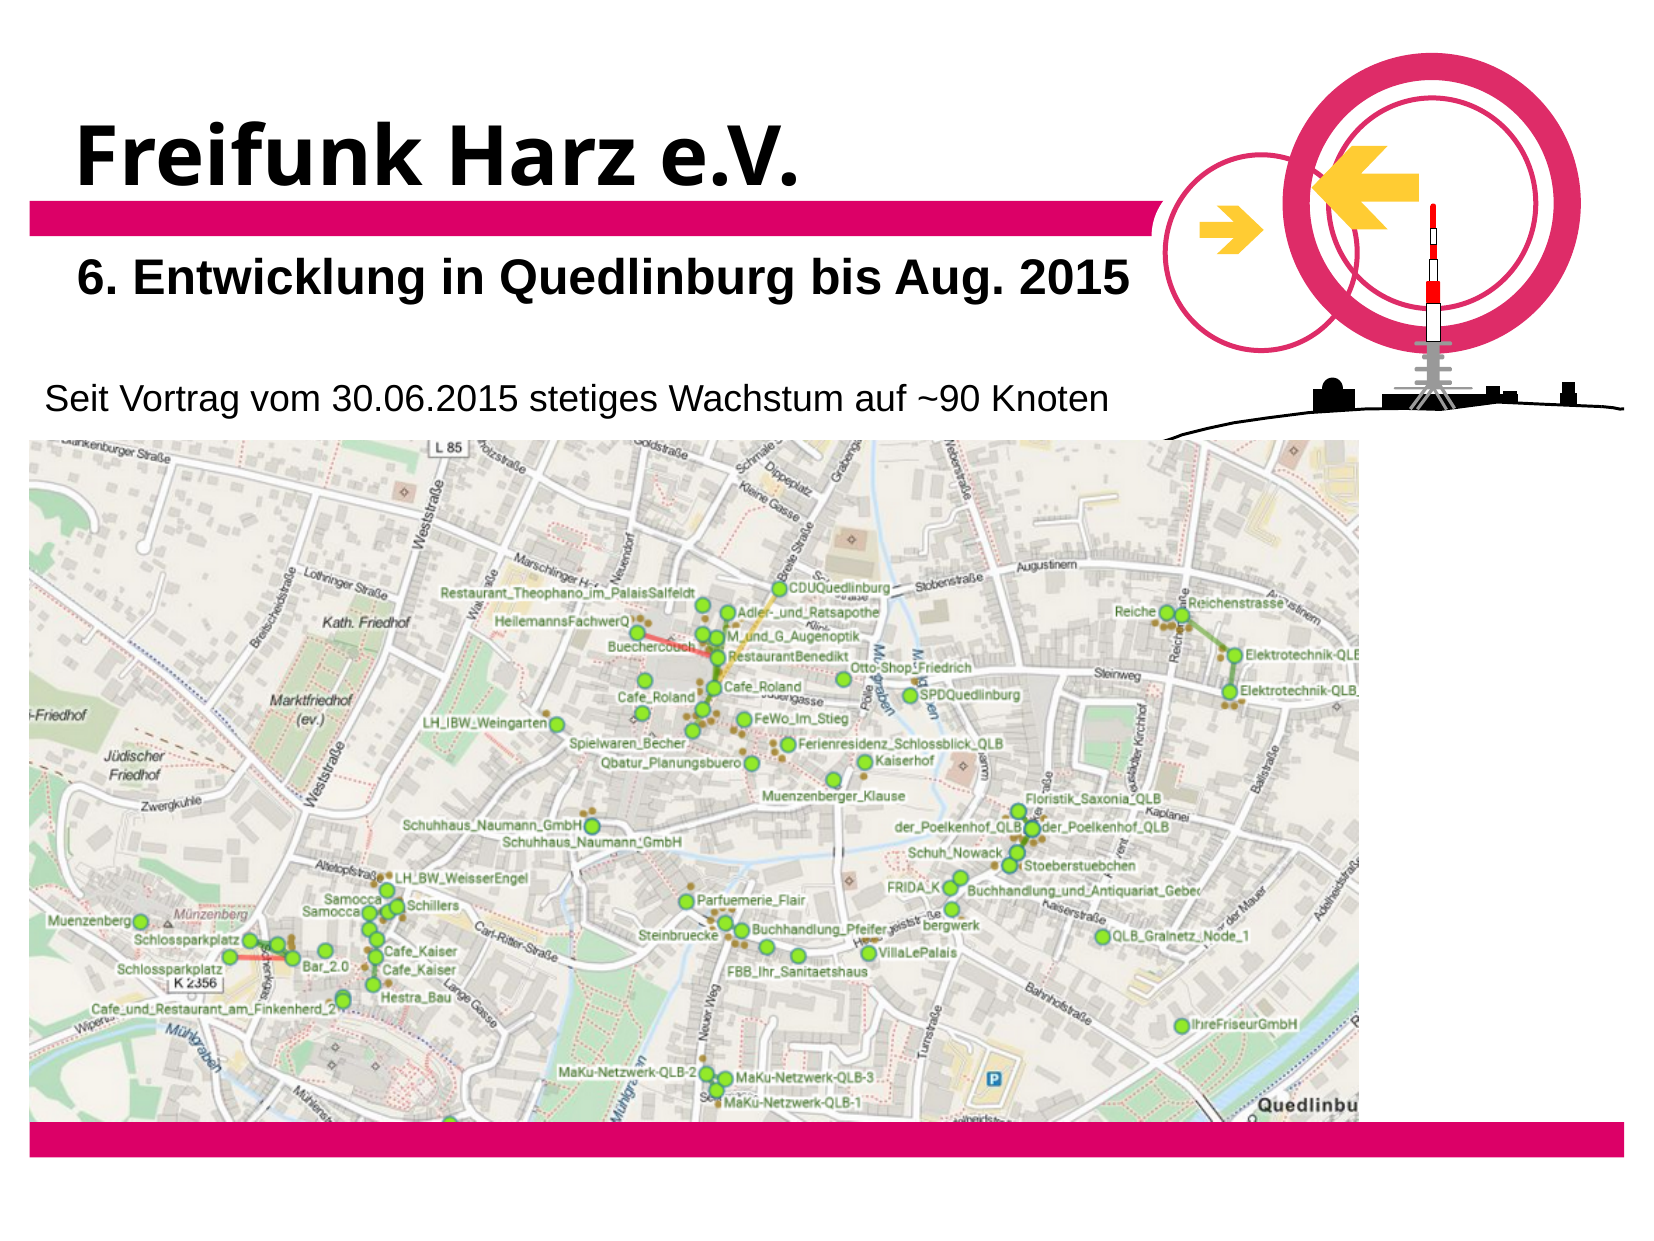

# 6. Entwicklung in Quedlinburg bis Aug. 2015
Seit Vortrag vom 30.06.2015 stetiges Wachstum auf ~90 Knoten